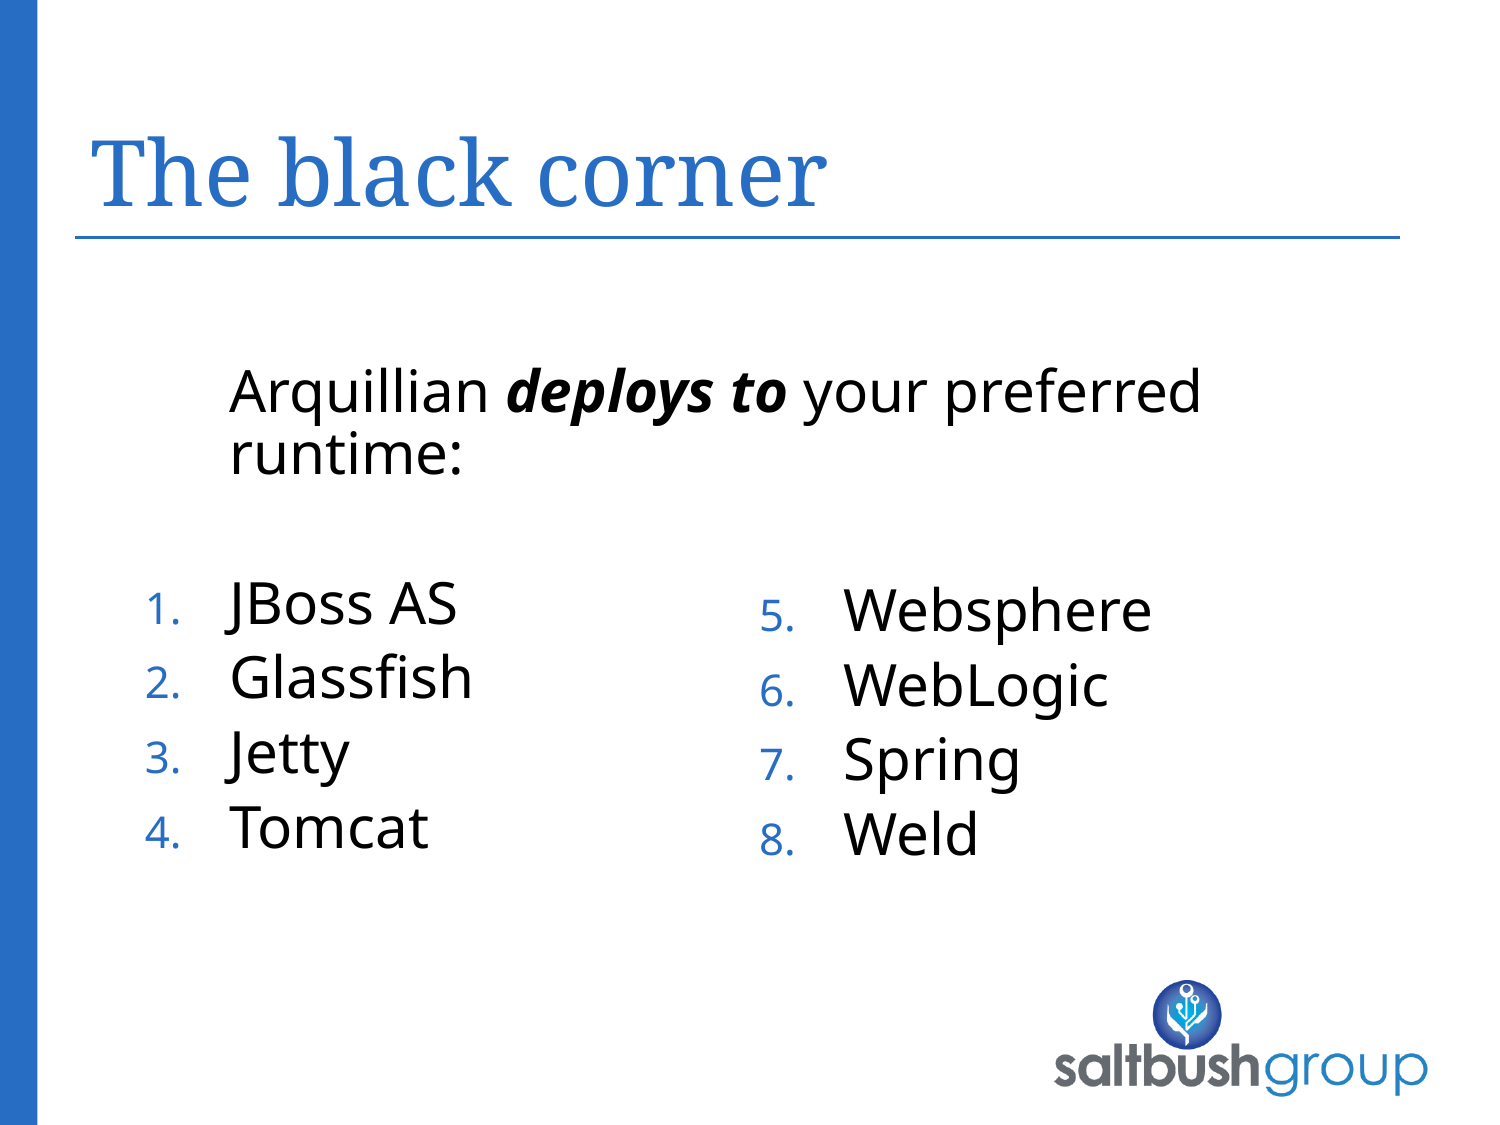

# The black corner
Websphere
WebLogic
Spring
Weld
Arquillian deploys to your preferred runtime:
JBoss AS
Glassfish
Jetty
Tomcat